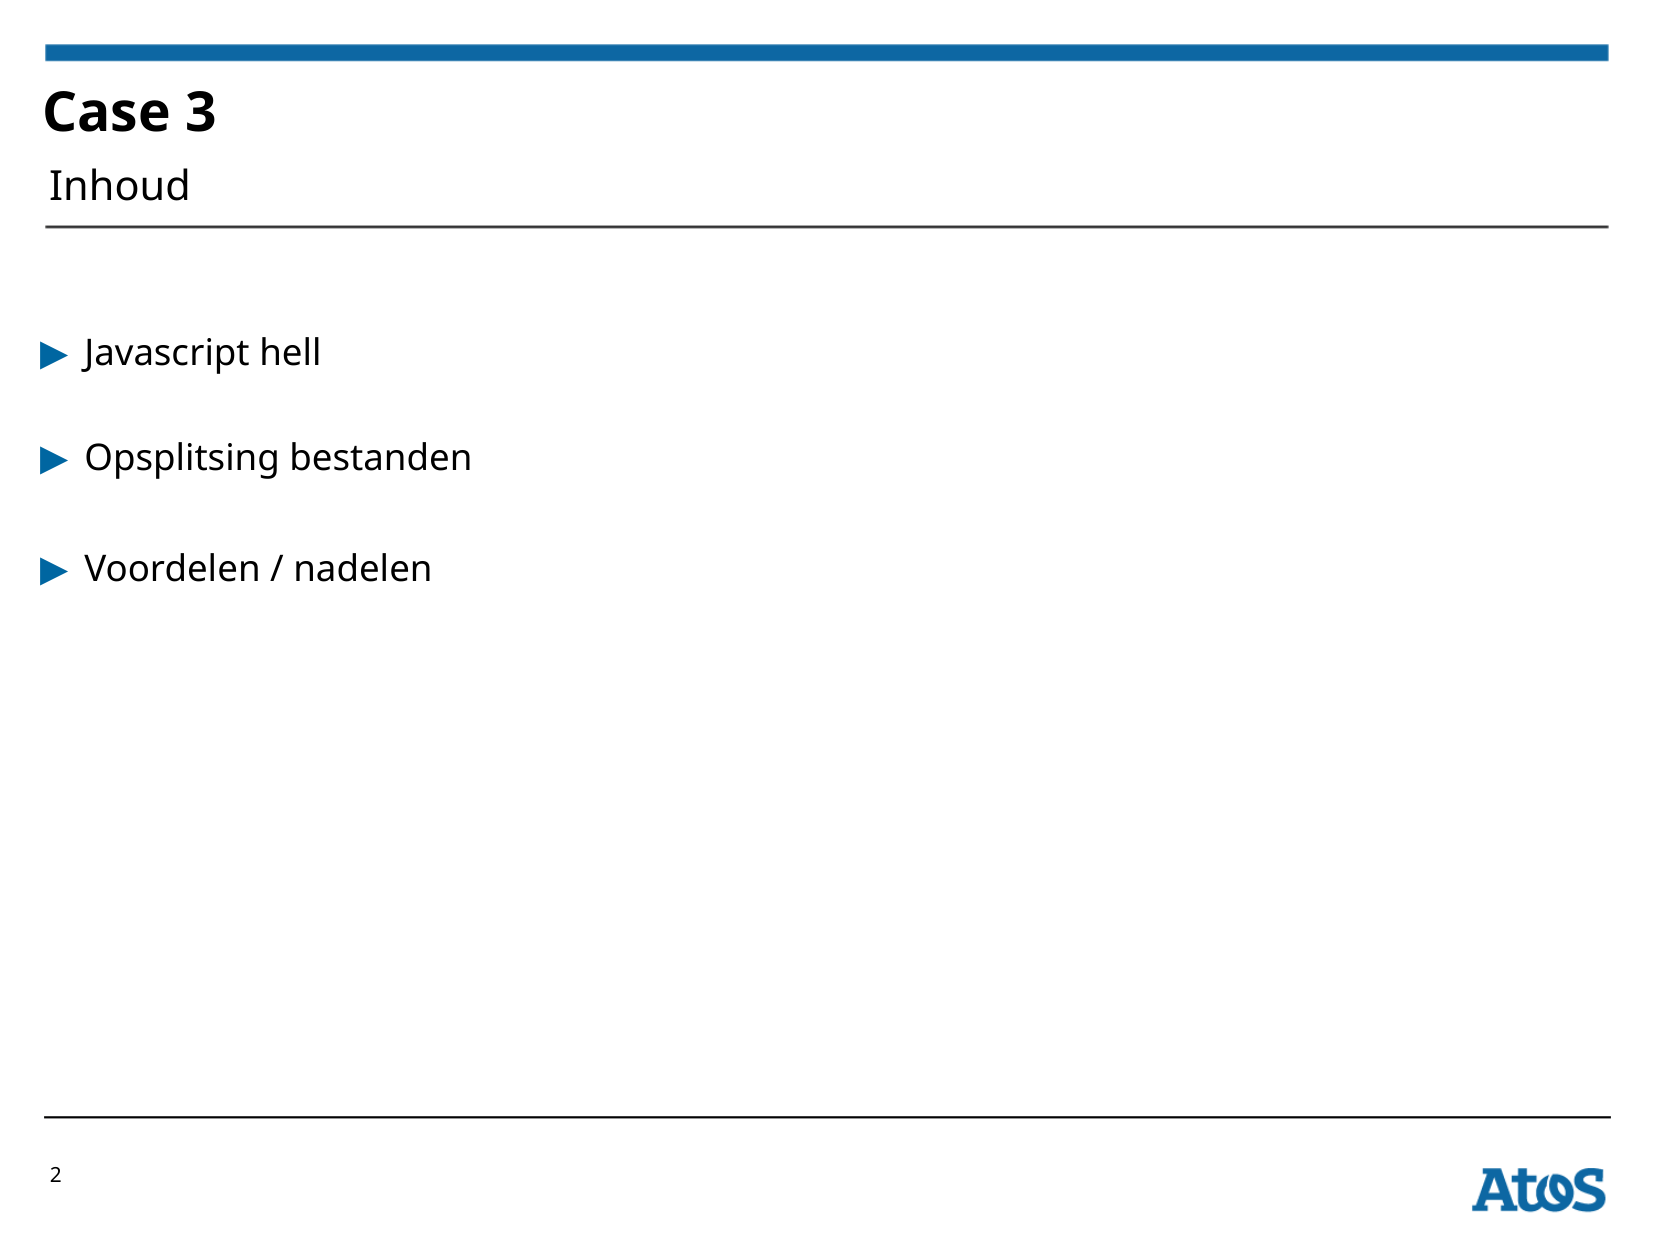

# Case 3
Inhoud
Javascript hell
Opsplitsing bestanden
Voordelen / nadelen